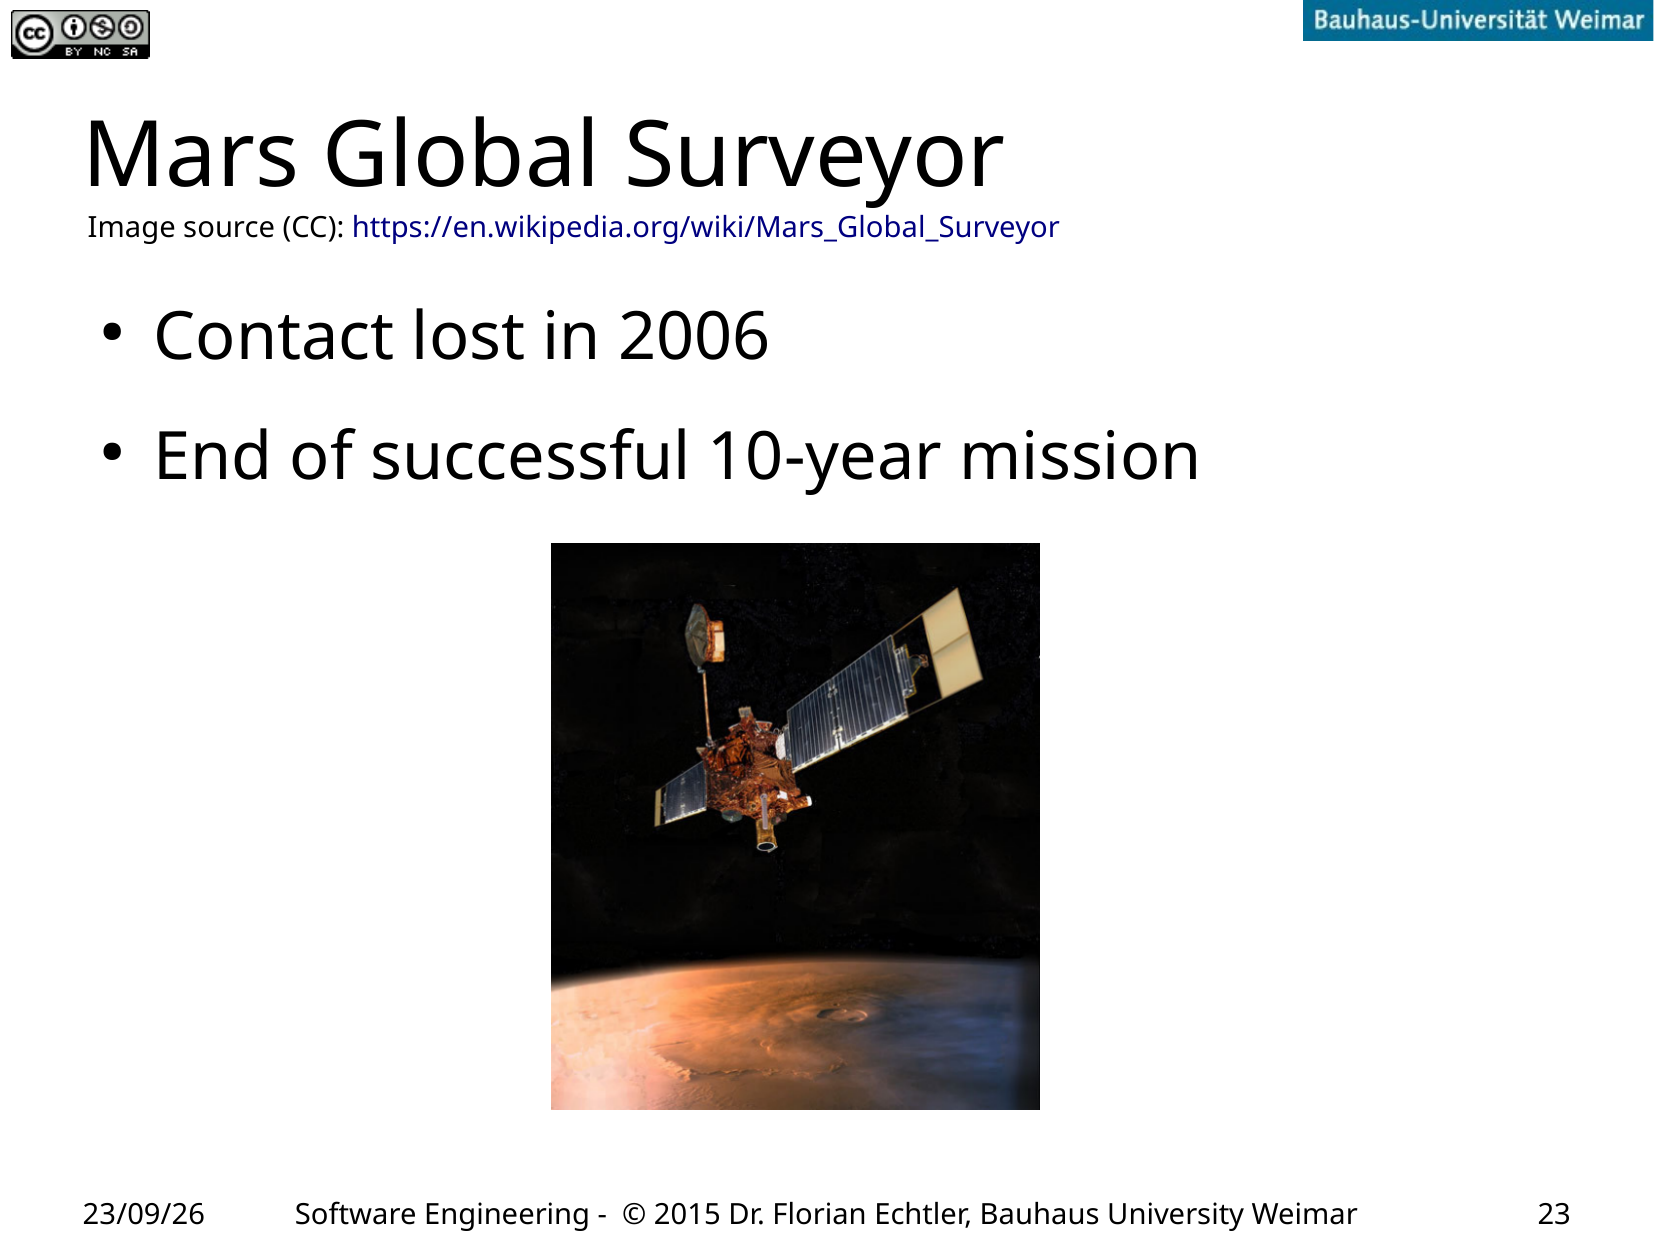

# Mars Global Surveyor
Image source (CC): https://en.wikipedia.org/wiki/Mars_Global_Surveyor
Contact lost in 2006
End of successful 10-year mission
Software Engineering - © 2015 Dr. Florian Echtler, Bauhaus University Weimar
23